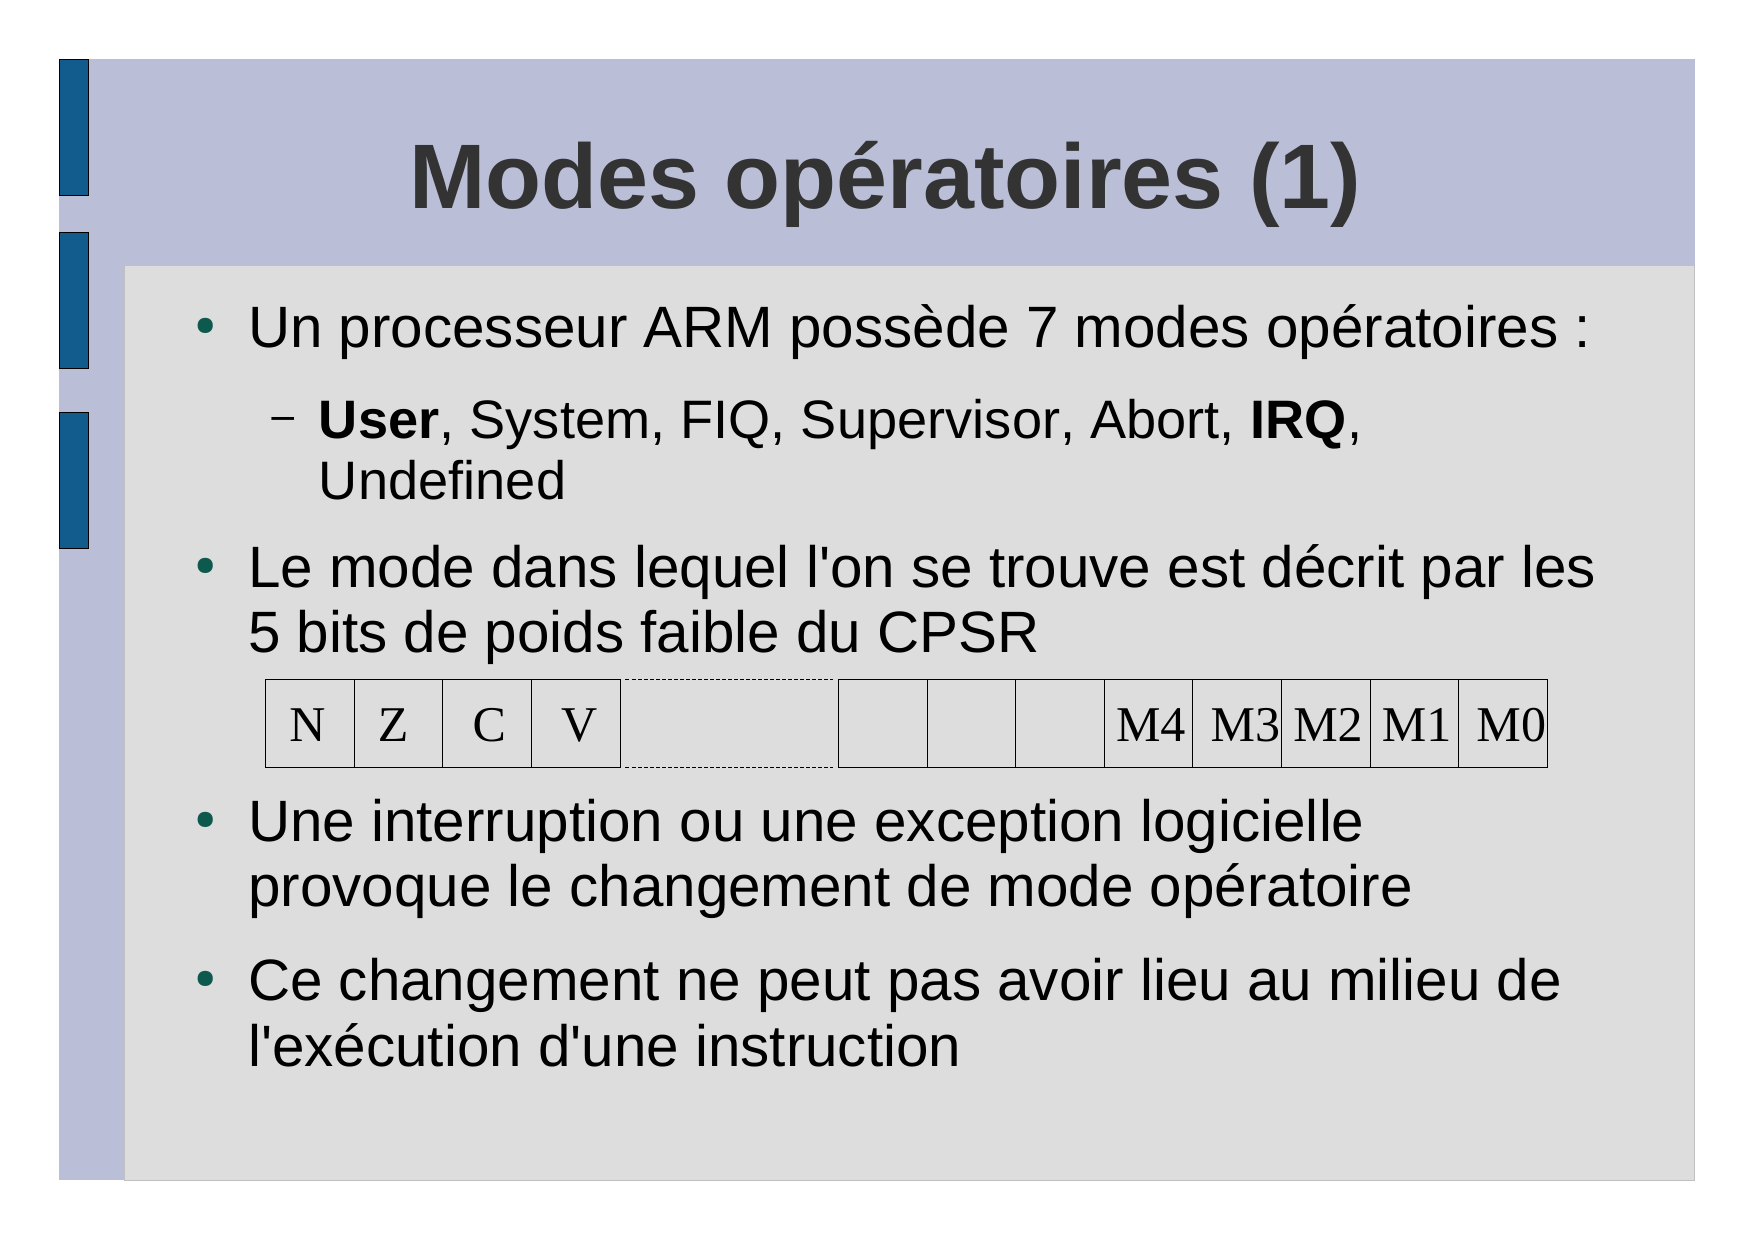

# Modes opératoires (1)
Un processeur ARM possède 7 modes opératoires :
User, System, FIQ, Supervisor, Abort, IRQ, Undefined
Le mode dans lequel l'on se trouve est décrit par les 5 bits de poids faible du CPSR
Une interruption ou une exception logicielle provoque le changement de mode opératoire
Ce changement ne peut pas avoir lieu au milieu de l'exécution d'une instruction
N
M0
Z
C
V
M4
M3
M2
M1